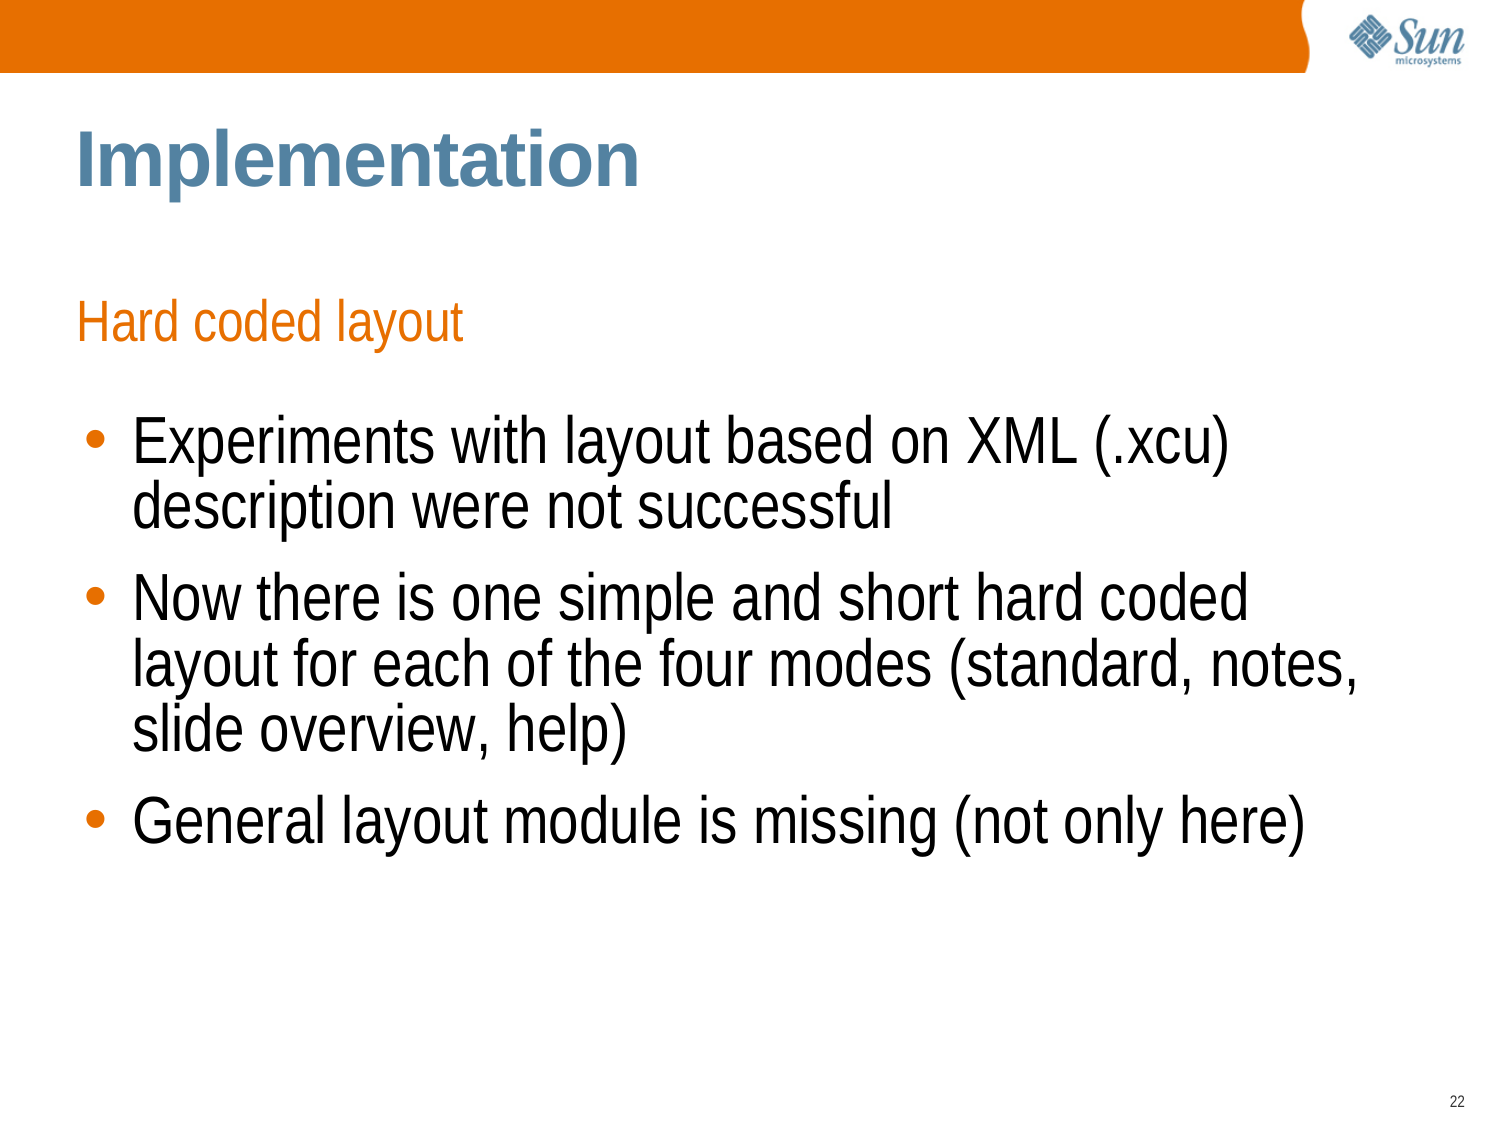

# Implementation
Hard coded layout
Experiments with layout based on XML (.xcu) description were not successful
Now there is one simple and short hard coded layout for each of the four modes (standard, notes, slide overview, help)
General layout module is missing (not only here)